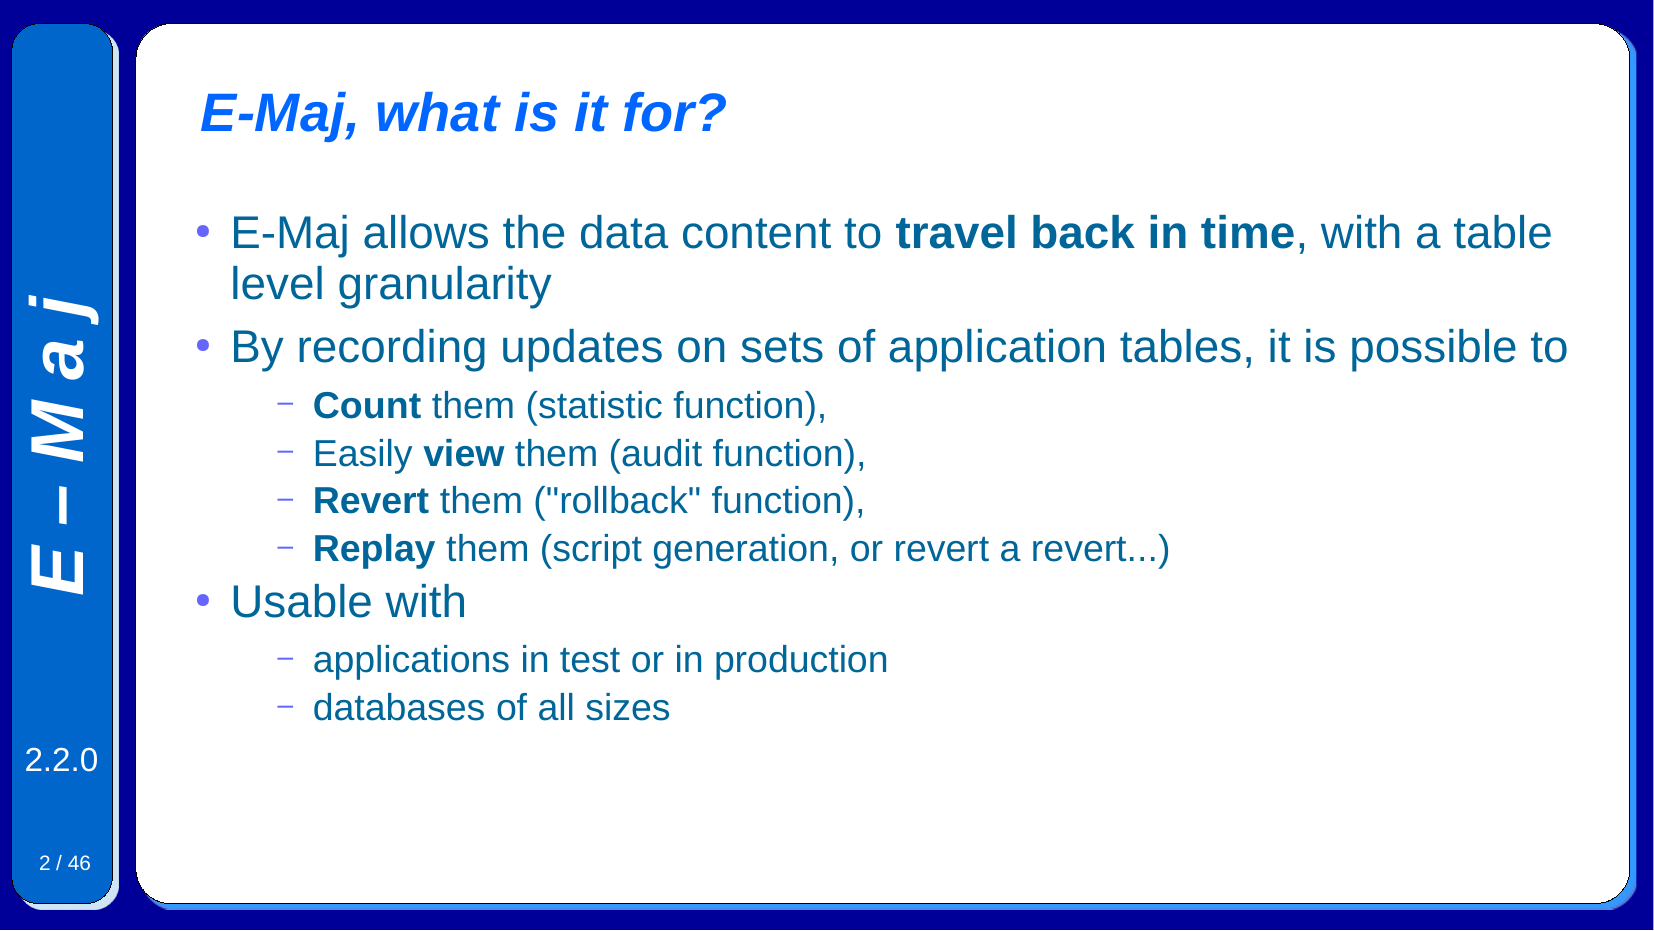

# E-Maj, what is it for?
E-Maj allows the data content to travel back in time, with a table level granularity
By recording updates on sets of application tables, it is possible to
Count them (statistic function),
Easily view them (audit function),
Revert them ("rollback" function),
Replay them (script generation, or revert a revert...)
Usable with
applications in test or in production
databases of all sizes